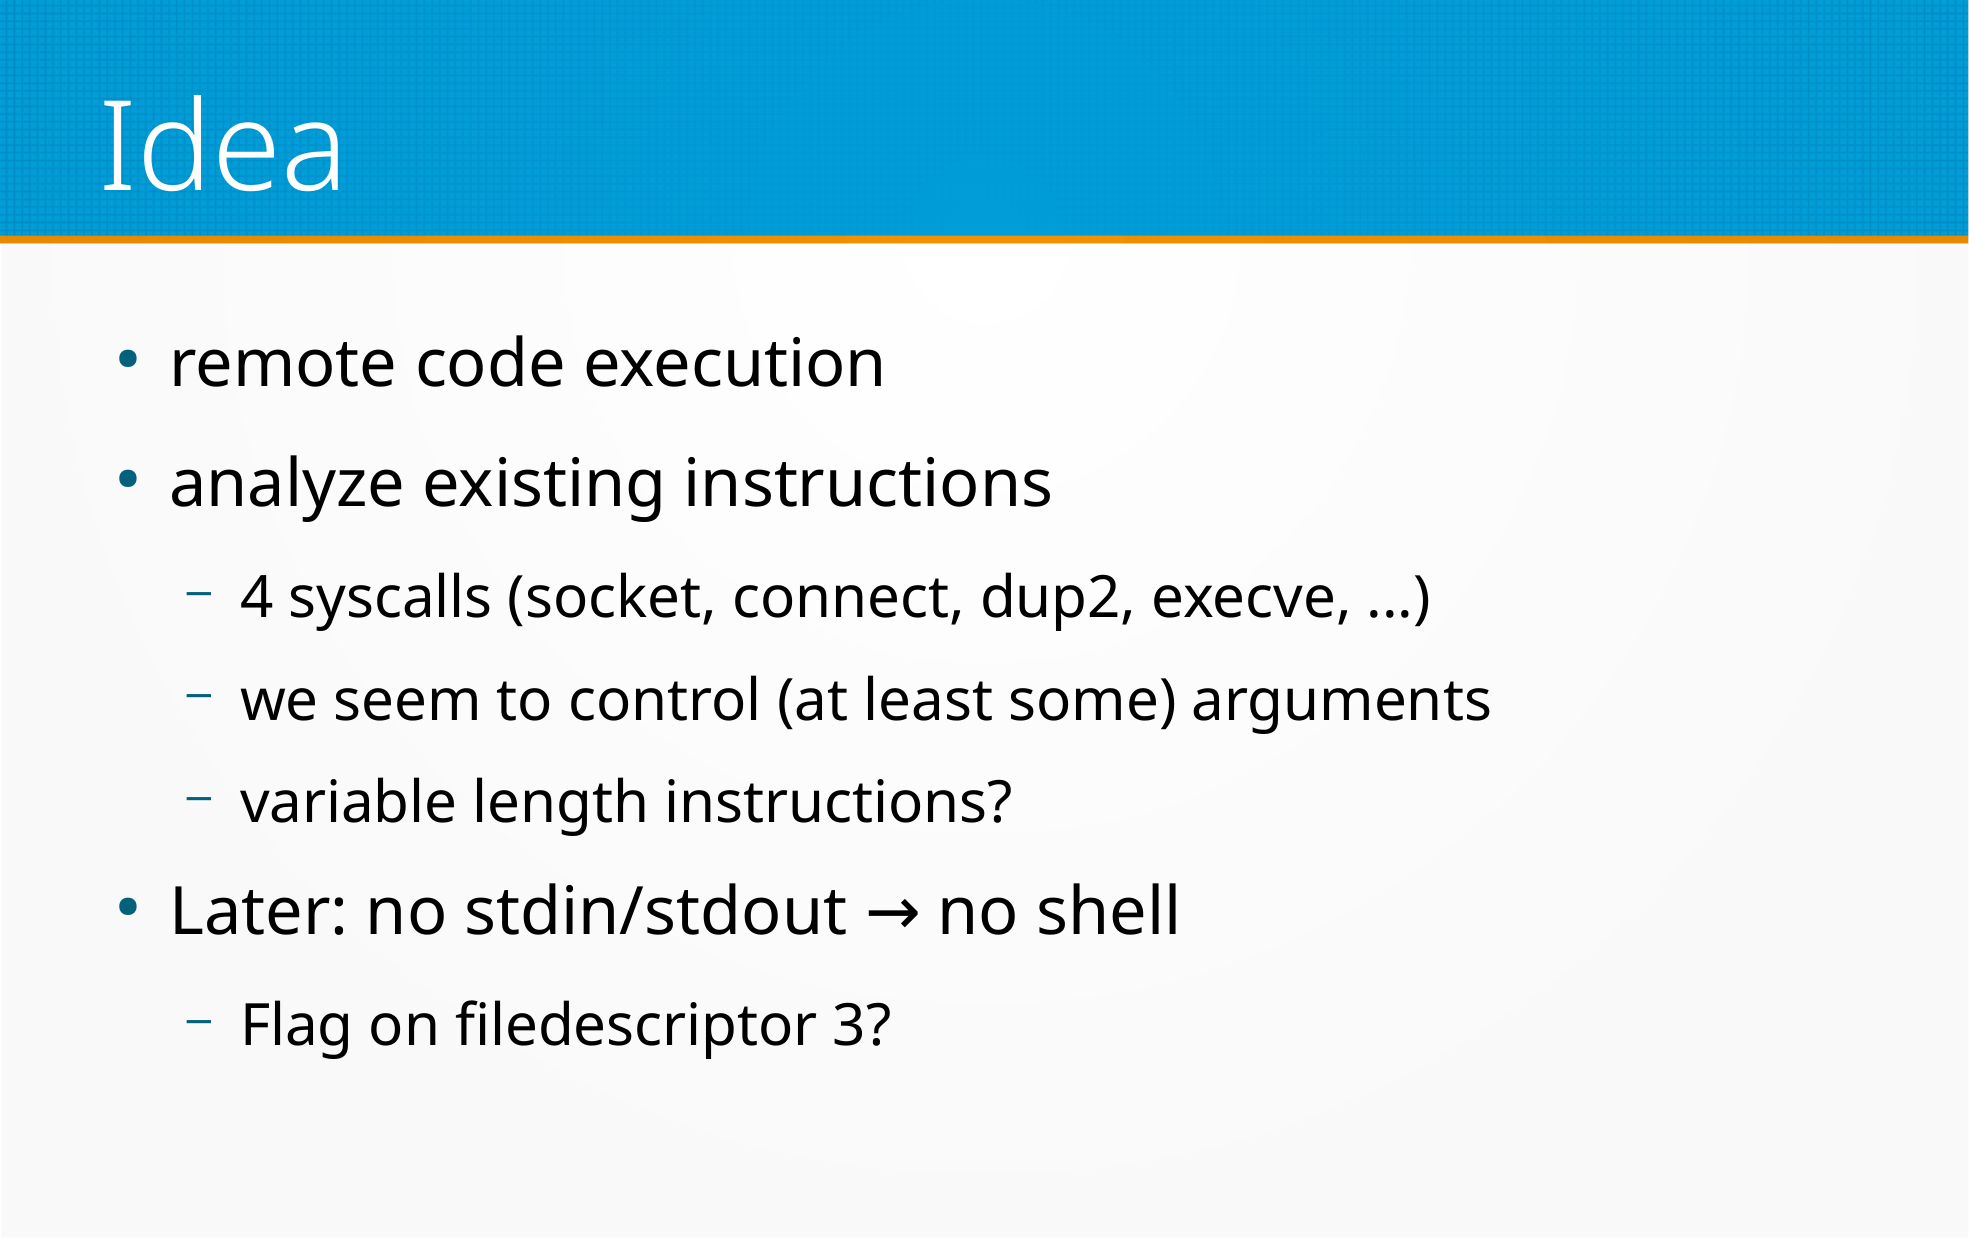

# Idea
remote code execution
analyze existing instructions
4 syscalls (socket, connect, dup2, execve, ...)
we seem to control (at least some) arguments
variable length instructions?
Later: no stdin/stdout → no shell
Flag on filedescriptor 3?